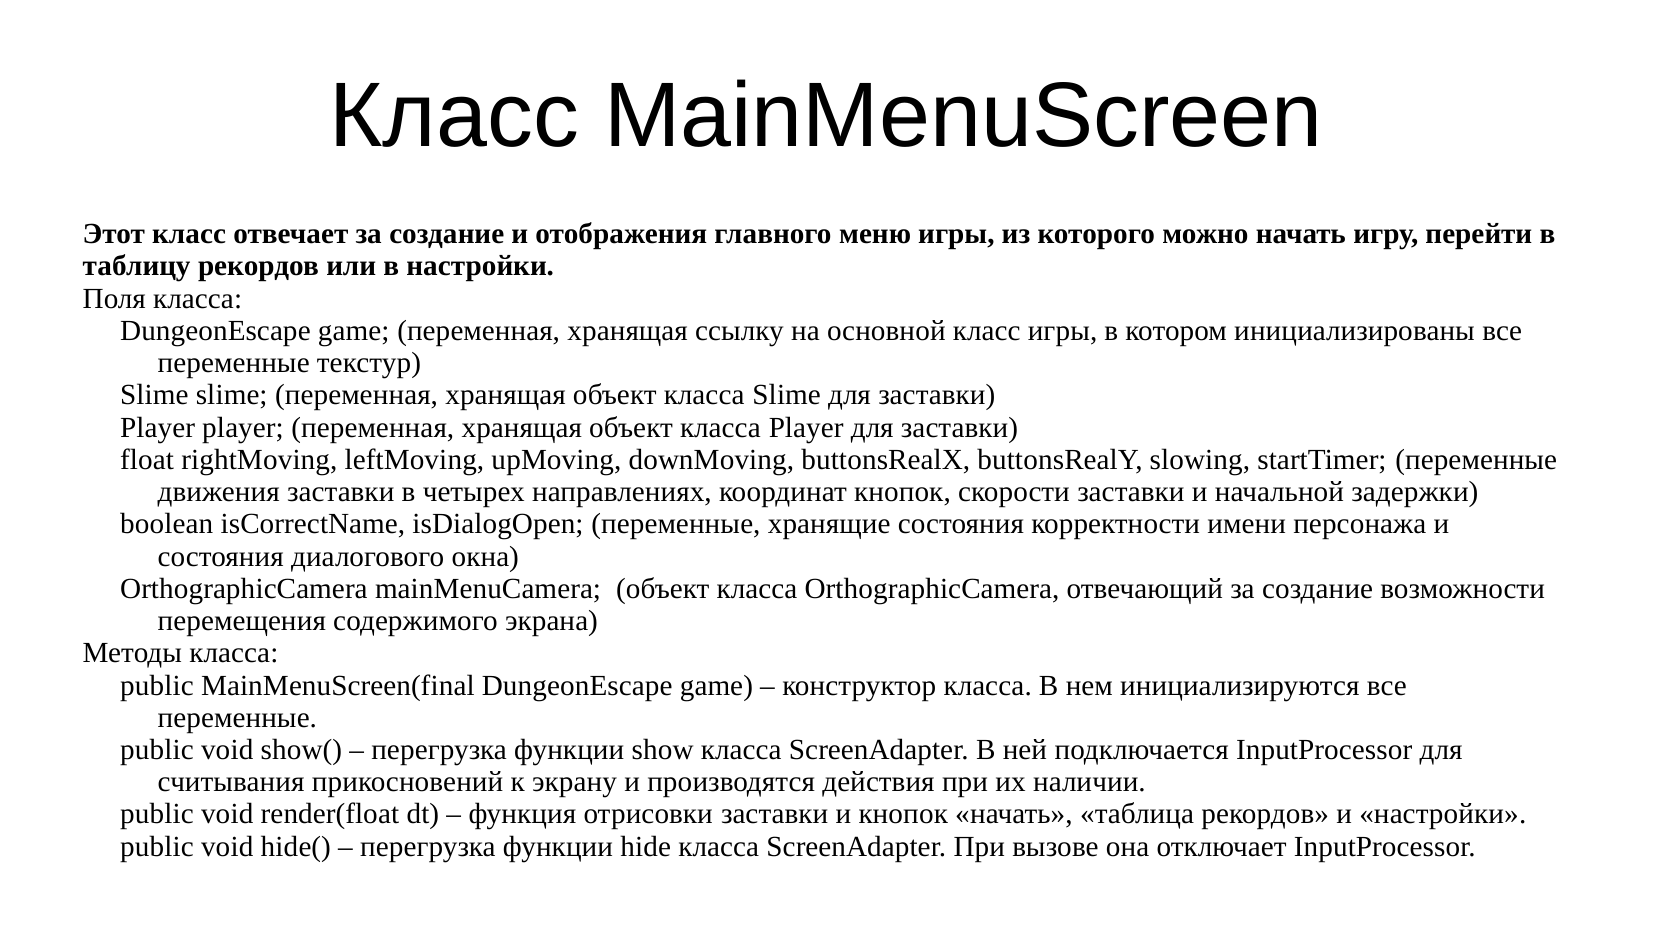

Класс MainMenuScreen
# Этот класс отвечает за создание и отображения главного меню игры, из которого можно начать игру, перейти в таблицу рекордов или в настройки.
Поля класса:
DungeonEscape game; (переменная, хранящая ссылку на основной класс игры, в котором инициализированы все переменные текстур)
Slime slime; (переменная, хранящая объект класса Slime для заставки)
Player player; (переменная, хранящая объект класса Player для заставки)
float rightMoving, leftMoving, upMoving, downMoving, buttonsRealX, buttonsRealY, slowing, startTimer; (переменные движения заставки в четырех направлениях, координат кнопок, скорости заставки и начальной задержки)
boolean isCorrectName, isDialogOpen; (переменные, хранящие состояния корректности имени персонажа и состояния диалогового окна)
OrthographicCamera mainMenuCamera; (объект класса OrthographicCamera, отвечающий за создание возможности перемещения содержимого экрана)
Методы класса:
public MainMenuScreen(final DungeonEscape game) – конструктор класса. В нем инициализируются все переменные.
public void show() – перегрузка функции show класса ScreenAdapter. В ней подключается InputProcessor для считывания прикосновений к экрану и производятся действия при их наличии.
public void render(float dt) – функция отрисовки заставки и кнопок «начать», «таблица рекордов» и «настройки».
public void hide() – перегрузка функции hide класса ScreenAdapter. При вызове она отключает InputProcessor.